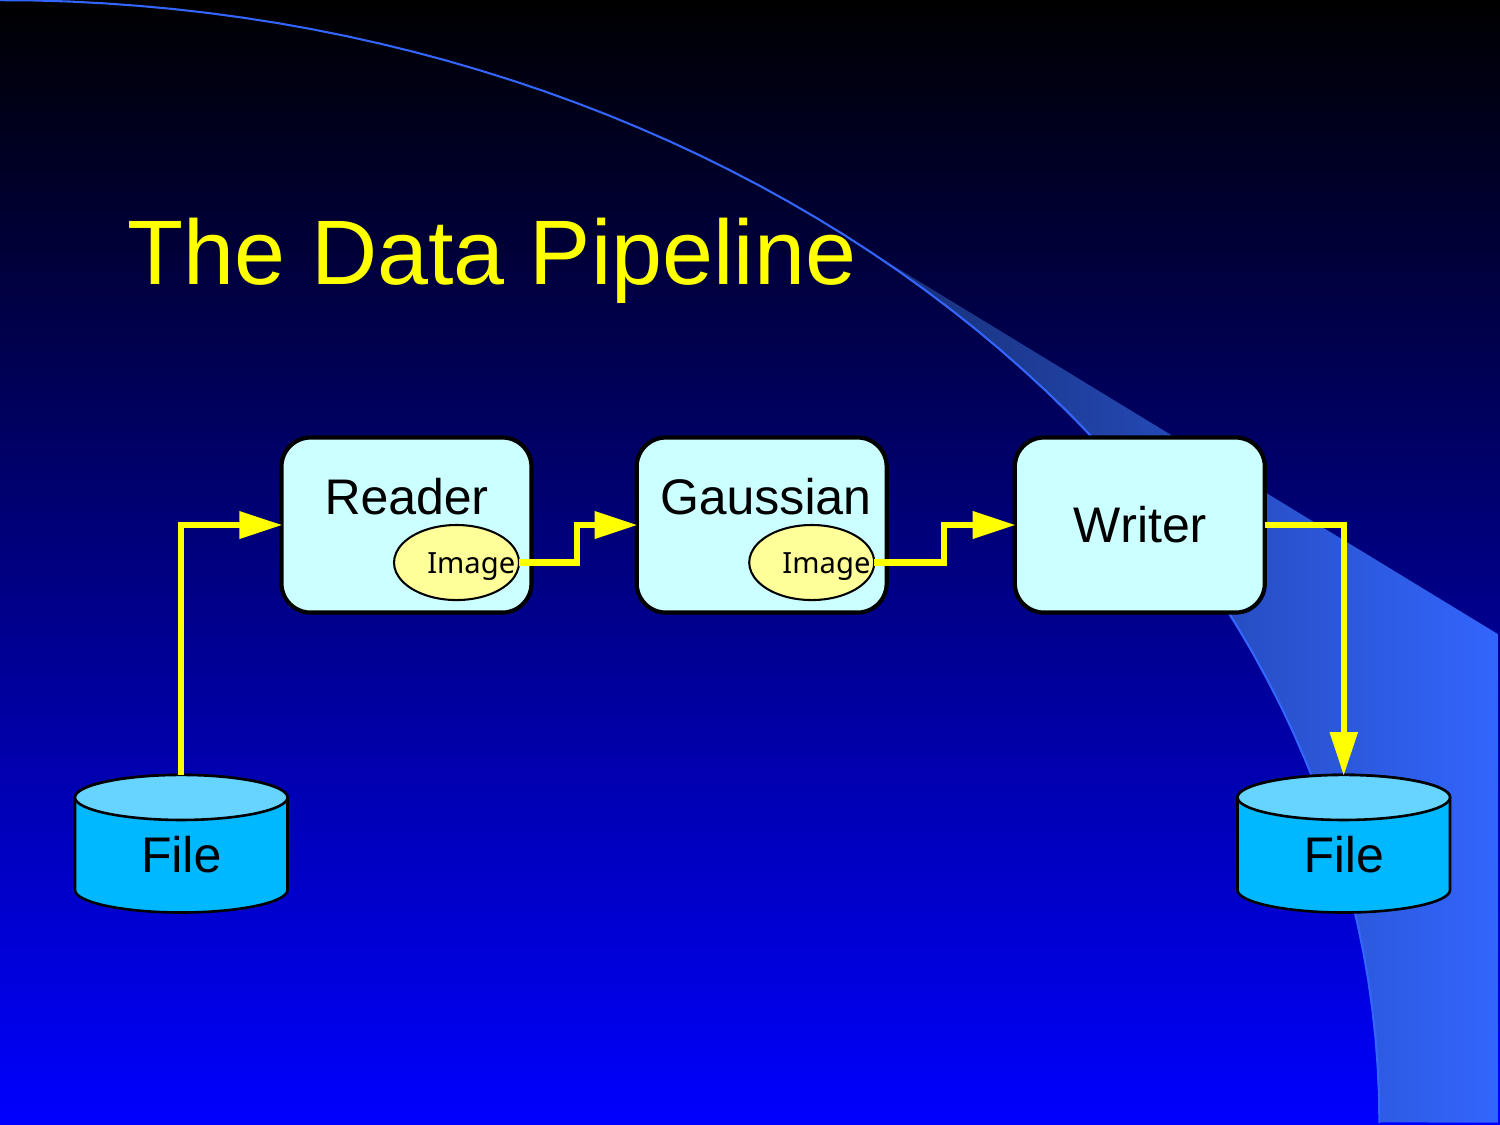

# The Data Pipeline
Reader
Gaussian
Writer
Image
Image
File
File